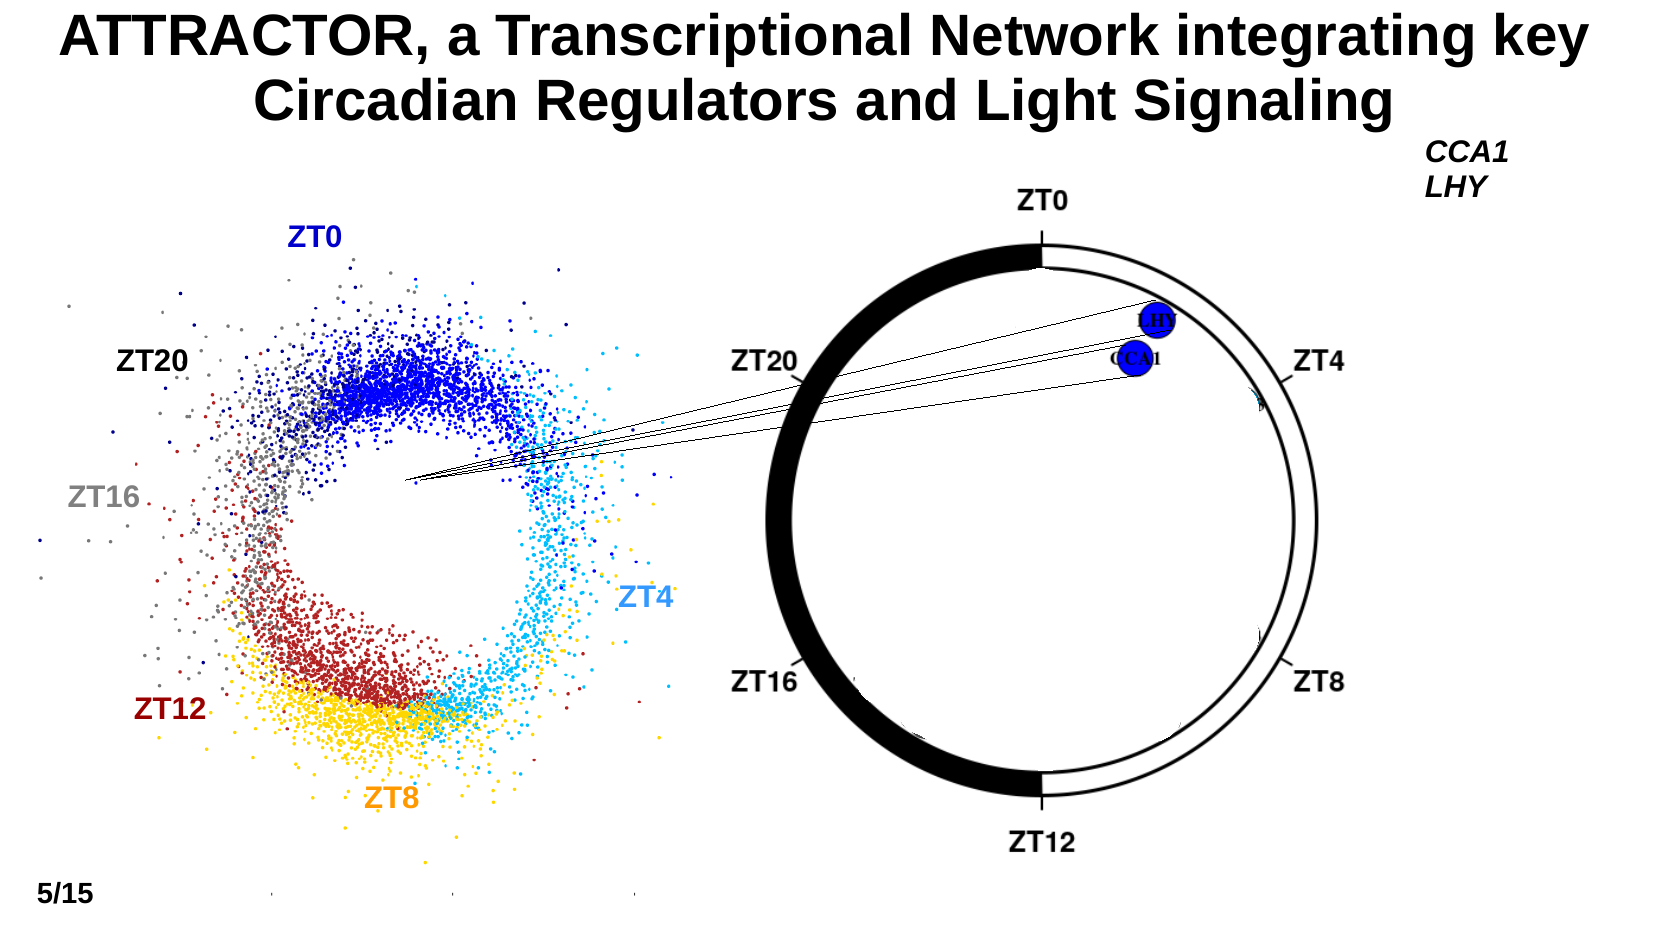

# ATTRACTOR, a Transcriptional Network integrating key Circadian Regulators and Light Signaling
CCA1
LHY
PRR9
PRR7
PRR5
TOC1
LUX
ELF3
ELF4
PHYA
PHYB
PIF3
PIF4
PIF5
CRY2
FHY1
ZT0
ZT20
ZT16
ZT4
ZT12
ZT8
 5/15